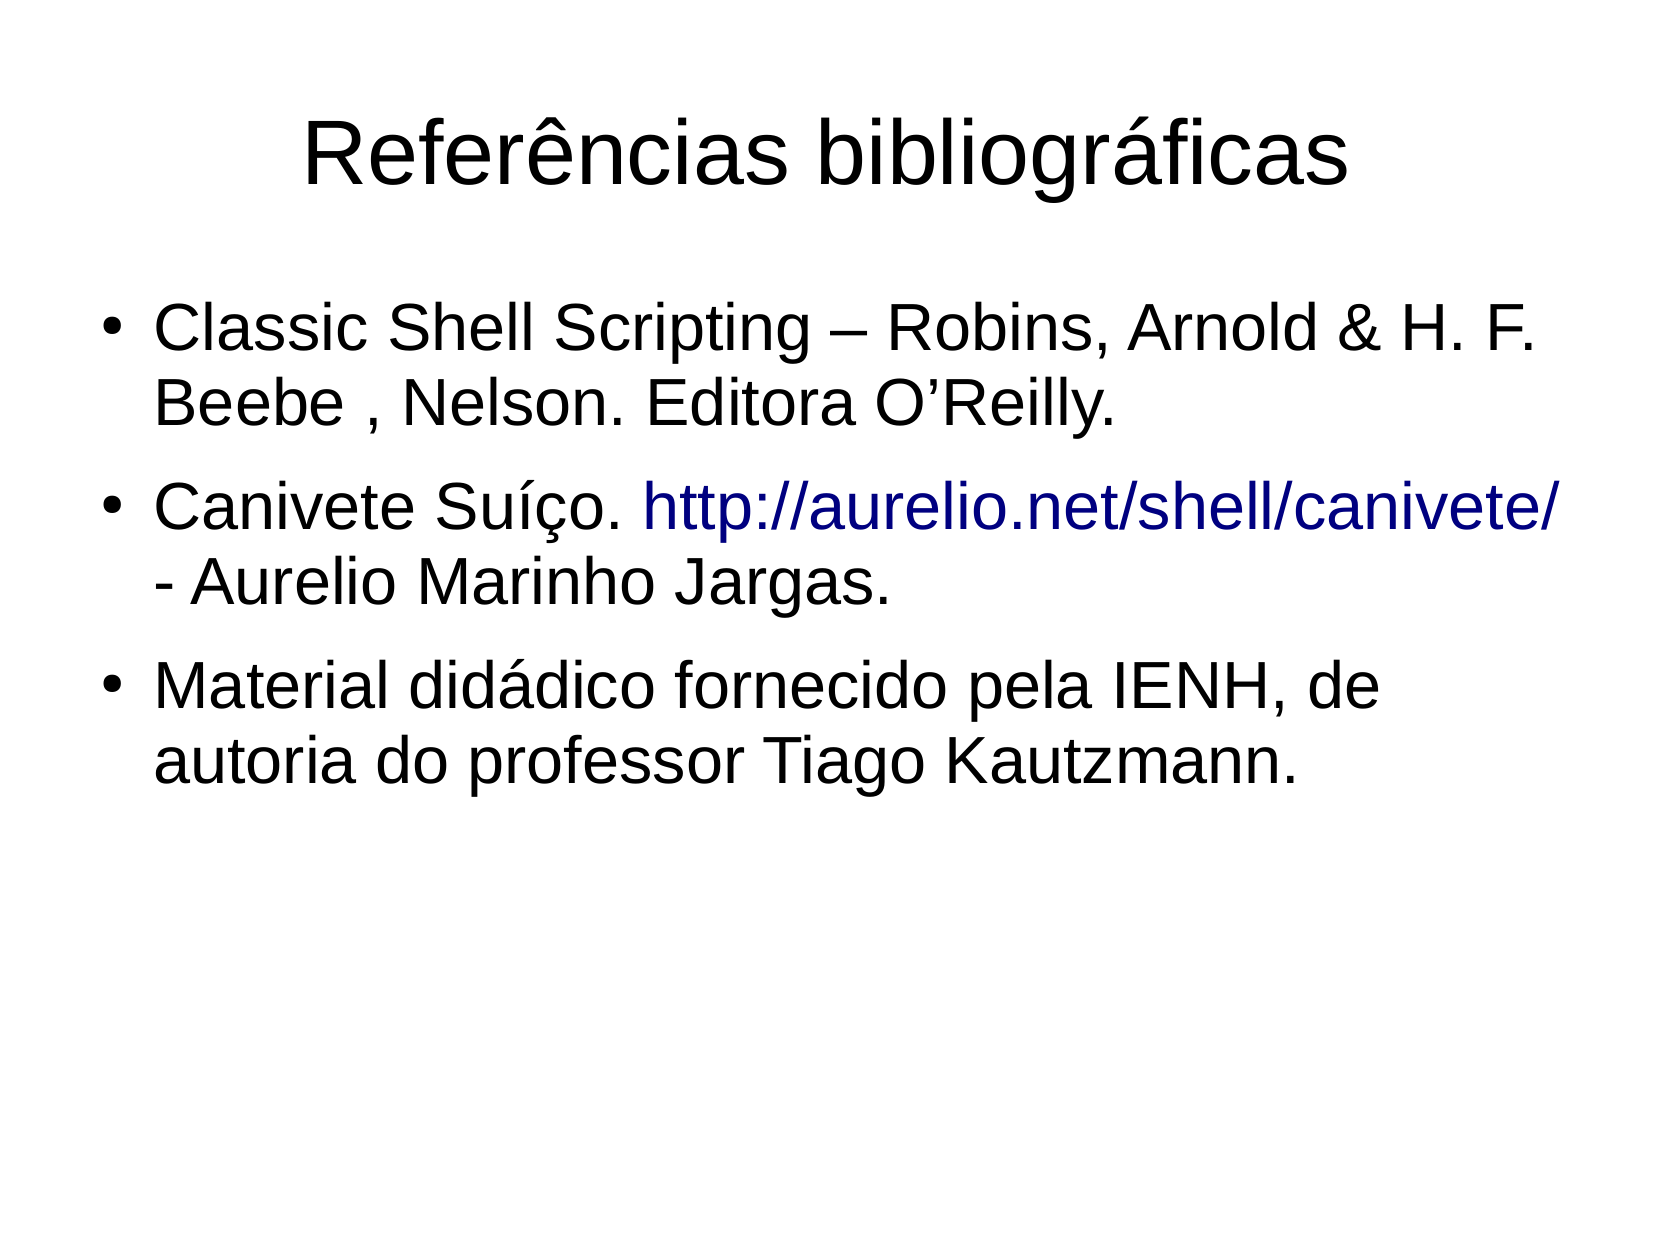

# Referências bibliográficas
Classic Shell Scripting – Robins, Arnold & H. F. Beebe , Nelson. Editora O’Reilly.
Canivete Suíço. http://aurelio.net/shell/canivete/ - Aurelio Marinho Jargas.
Material didádico fornecido pela IENH, de autoria do professor Tiago Kautzmann.